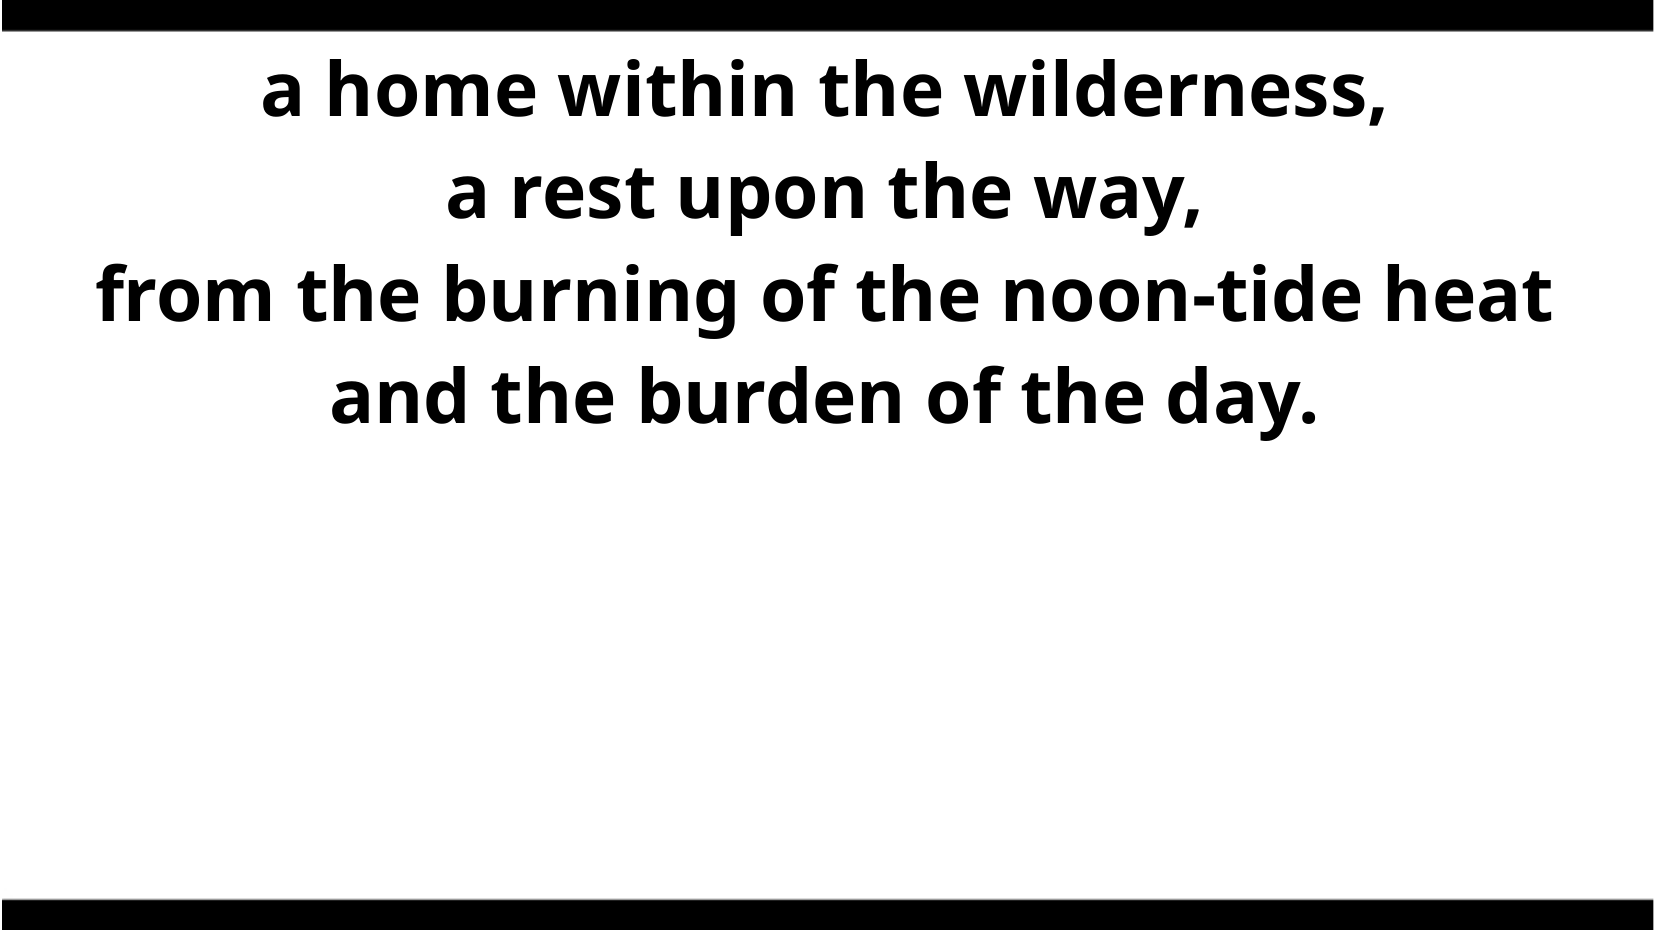

a home within the wilderness,
a rest upon the way,
from the burning of the noon-tide heat
and the burden of the day.